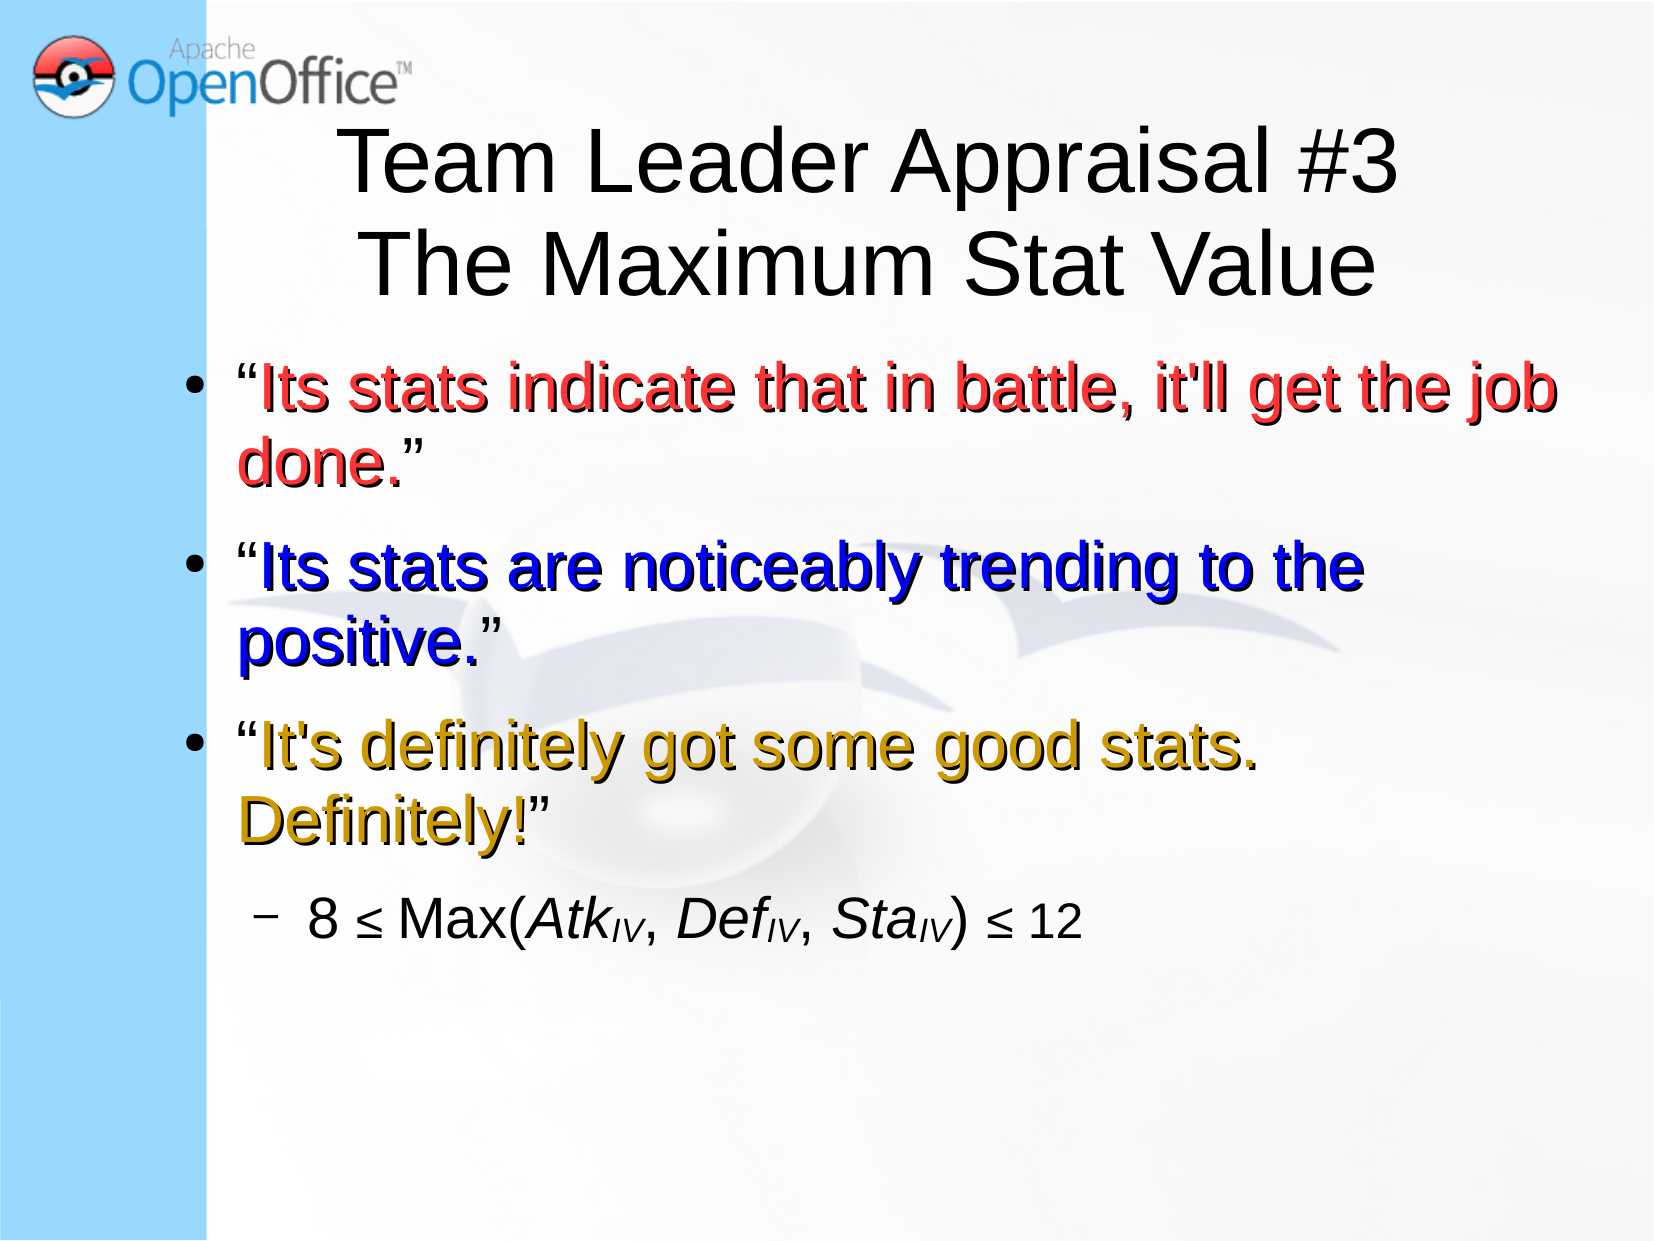

# Team Leader Appraisal #3 The Maximum Stat Value
“Its stats indicate that in battle, it'll get the job done.”
“Its stats are noticeably trending to the positive.”
“It's definitely got some good stats. Definitely!”
8 ≤ Max(AtkIV, DefIV, StaIV) ≤ 12